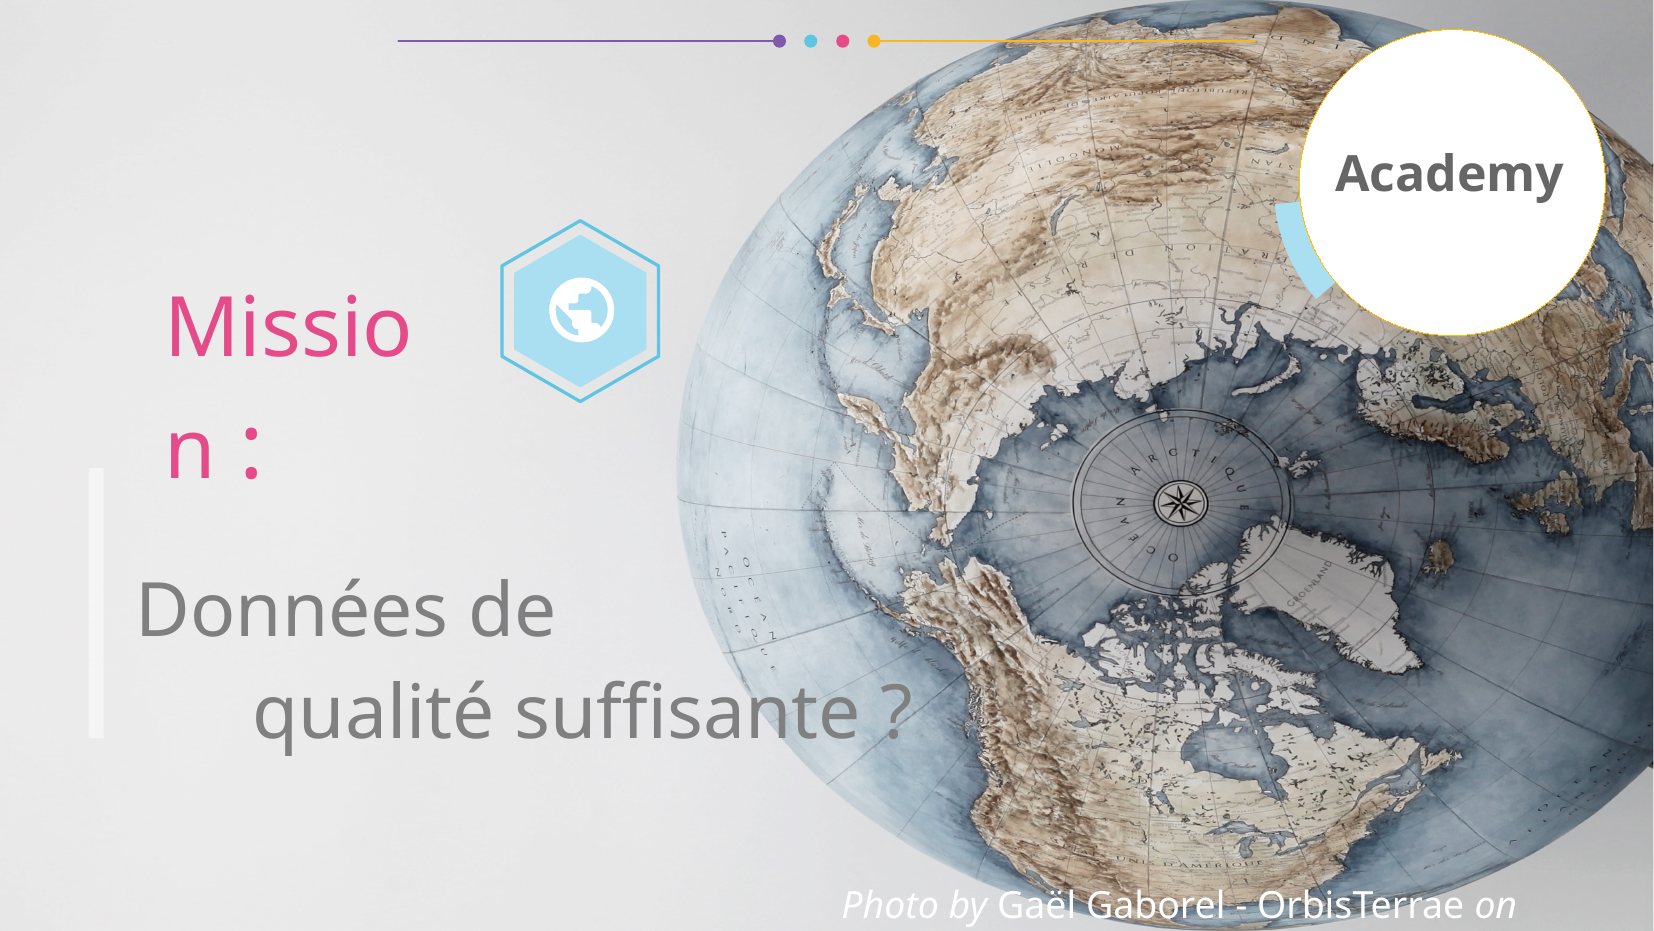

Academy
Mission :
Données de
 qualité suffisante ?
Photo by Gaël Gaborel - OrbisTerrae on Unsplash